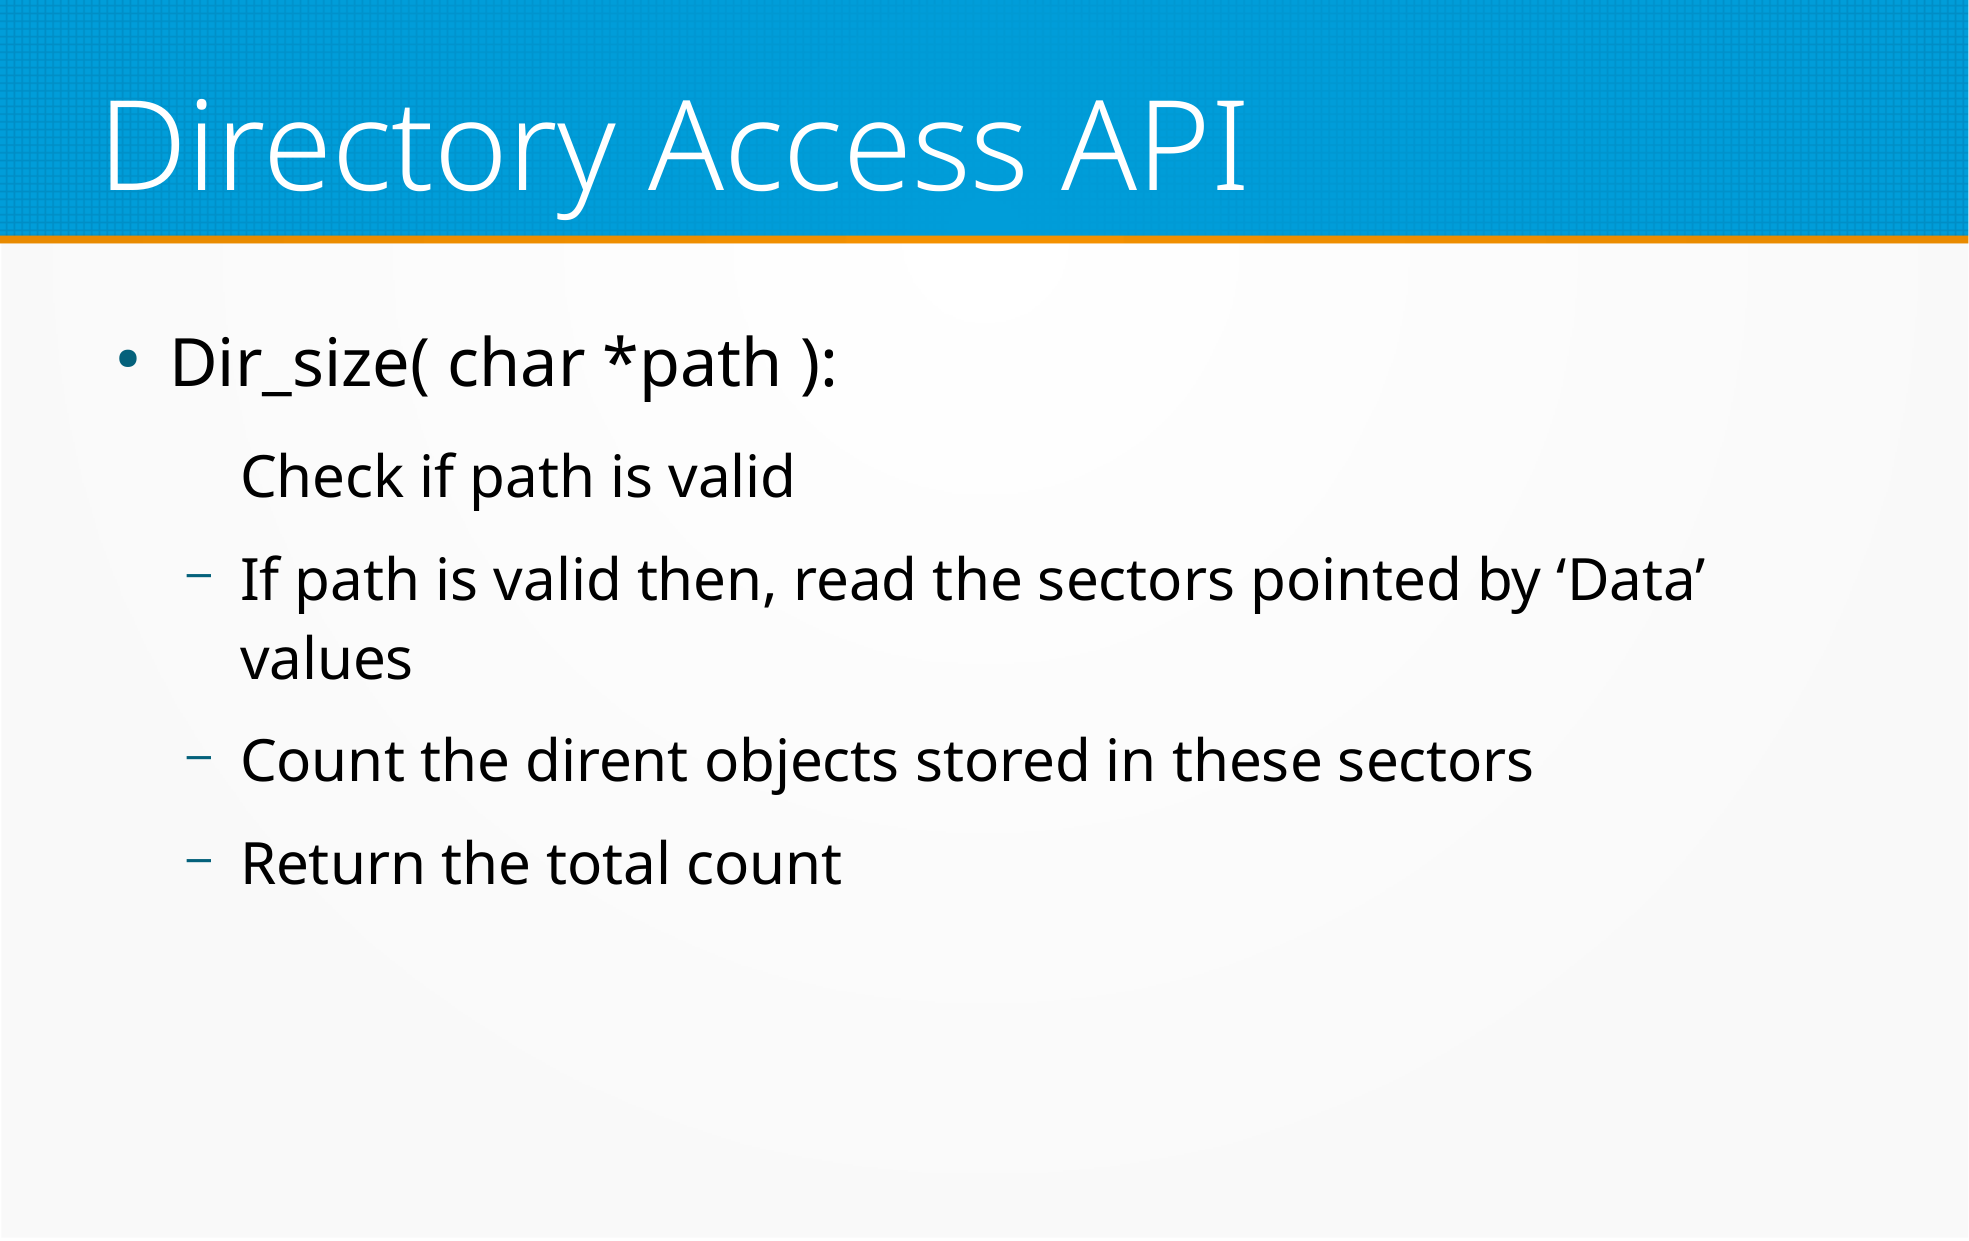

# Directory Access API
Dir_size( char *path ):
Check if path is valid
If path is valid then, read the sectors pointed by ‘Data’ values
Count the dirent objects stored in these sectors
Return the total count